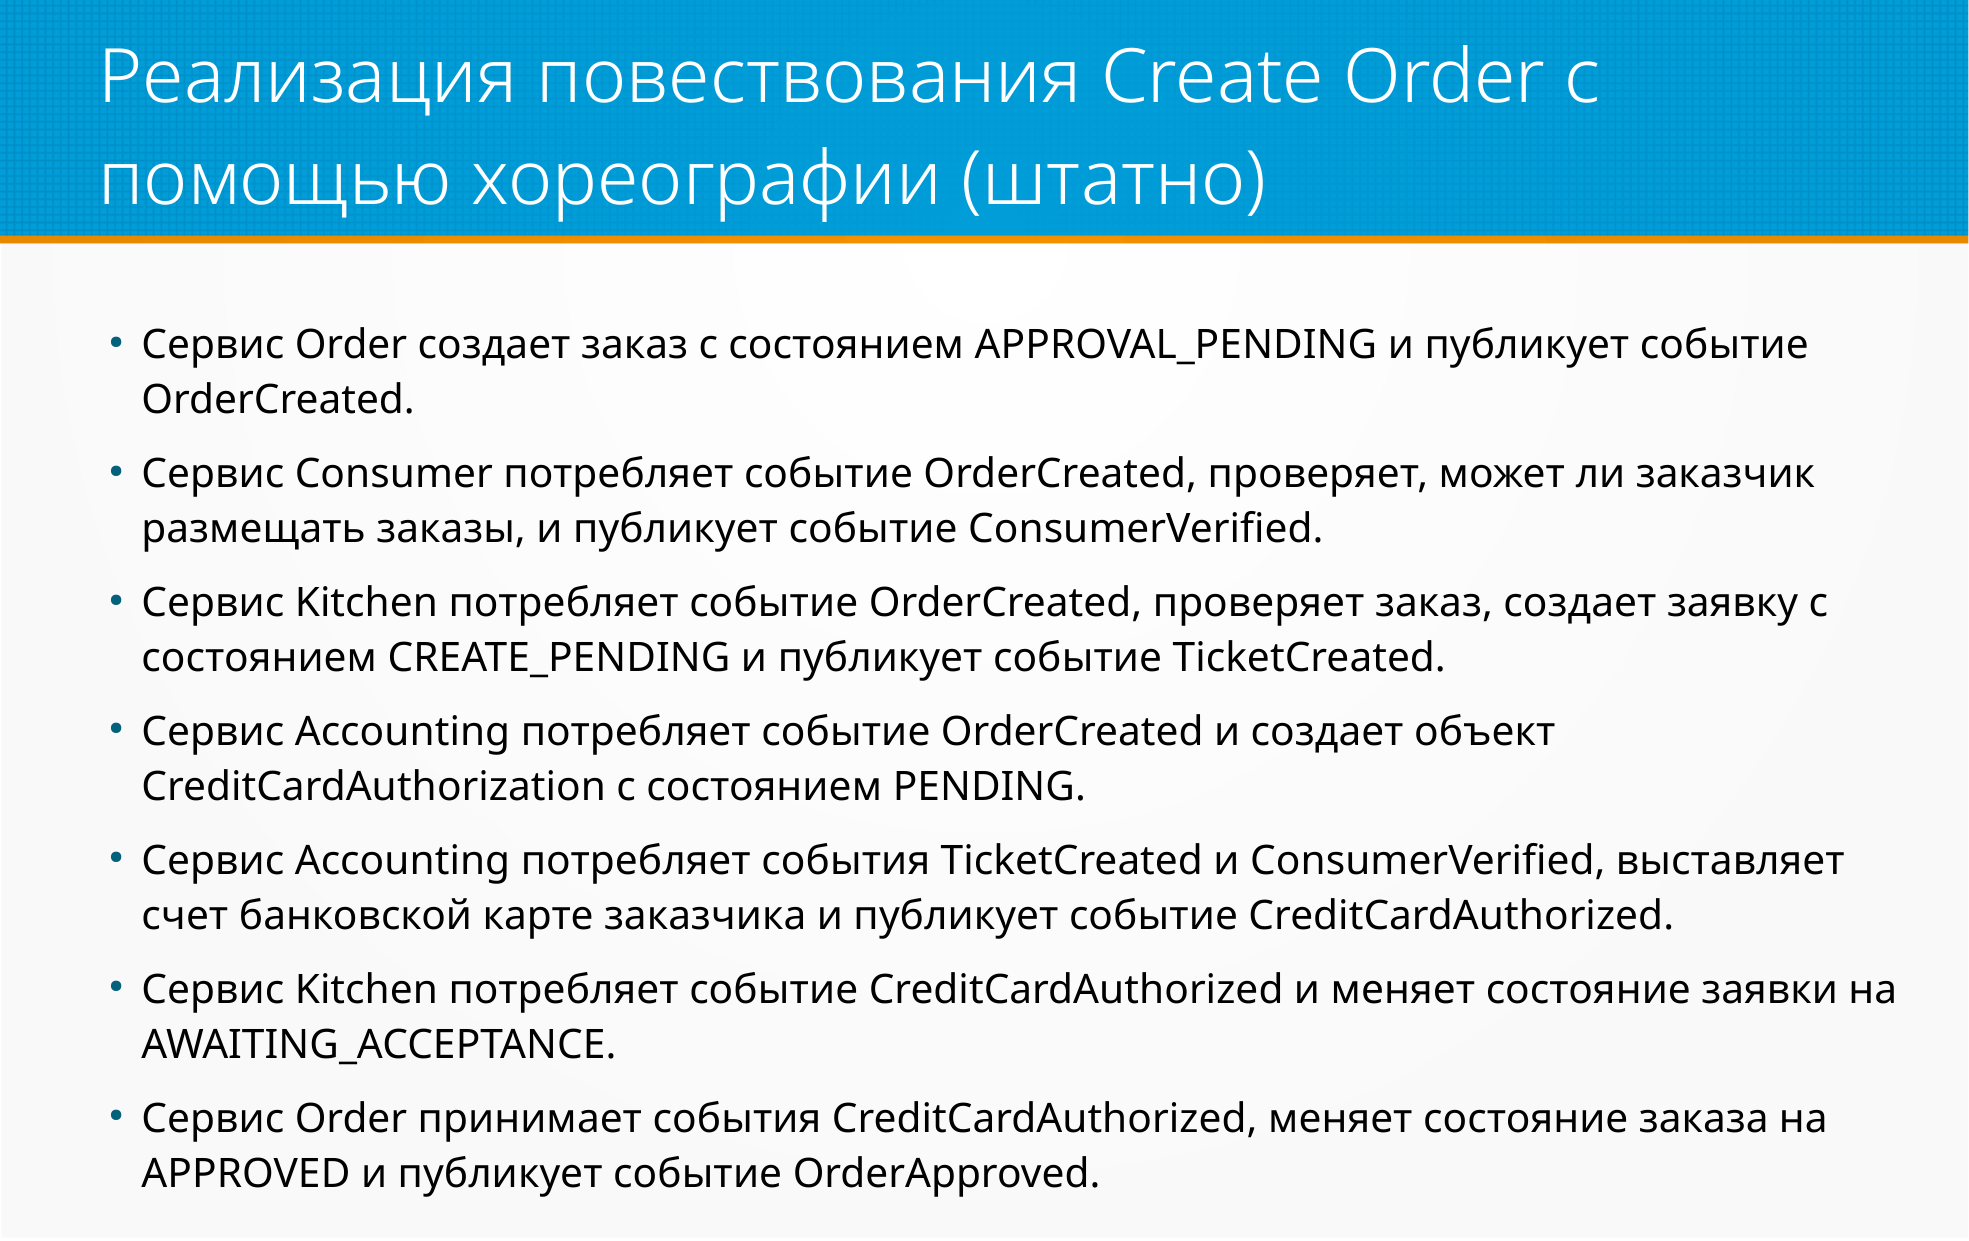

# Реализация повествования Create Order с помощью хореографии (штатно)
Сервис Order создает заказ с состоянием APPROVAL_PENDING и публикует событие OrderCreated.
Сервис Consumer потребляет событие OrderCreated, проверяет, может ли заказчик размещать заказы, и публикует событие ConsumerVerified.
Сервис Kitchen потребляет событие OrderCreated, проверяет заказ, создает заявку с состоянием CREATE_PENDING и публикует событие TicketCreated.
Сервис Accounting потребляет событие OrderCreated и создает объект CreditCardAuthorization с состоянием PENDING.
Сервис Accounting потребляет события TicketCreated и ConsumerVerified, выставляет счет банковской карте заказчика и публикует событие CreditCardAuthorized.
Сервис Kitchen потребляет событие CreditCardAuthorized и меняет состояние заявки на AWAITING_ACCEPTANCE.
Сервис Order принимает события CreditCardAuthorized, меняет состояние заказа на APPROVED и публикует событие OrderApproved.